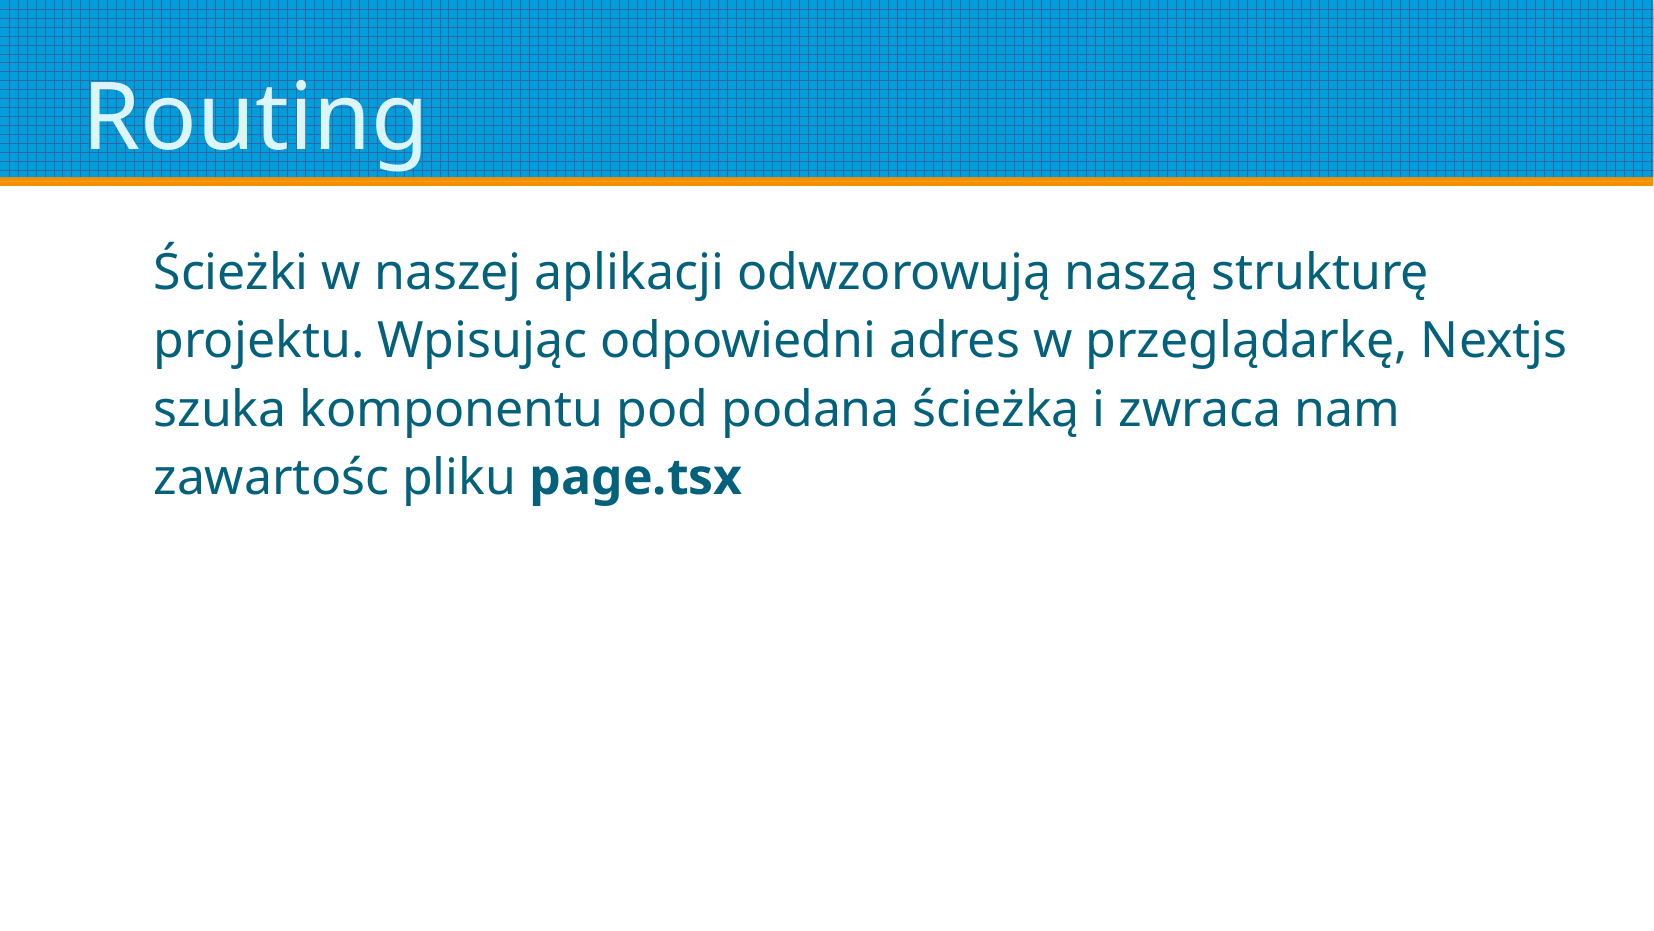

# Routing
Ścieżki w naszej aplikacji odwzorowują naszą strukturę projektu. Wpisując odpowiedni adres w przeglądarkę, Nextjs szuka komponentu pod podana ścieżką i zwraca nam zawartośc pliku page.tsx